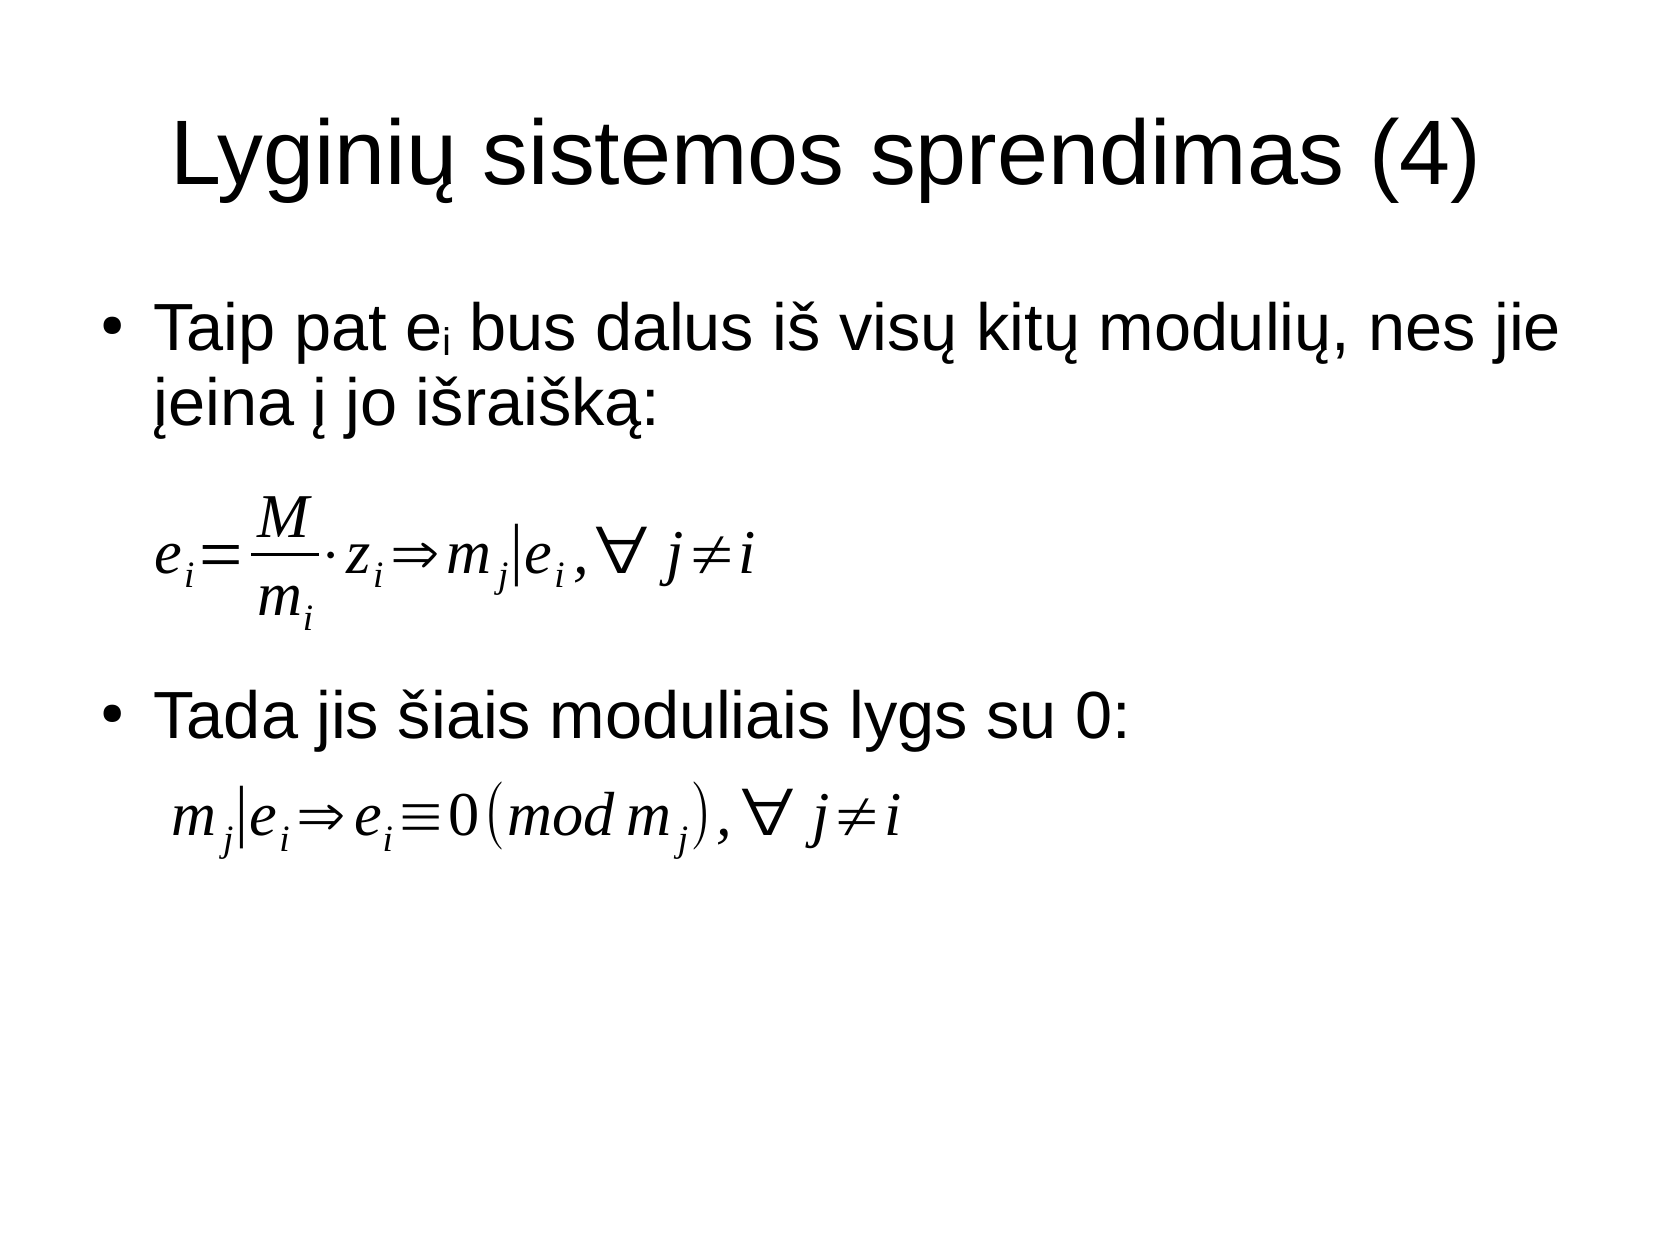

# Lyginių sistemos sprendimas (4)
Taip pat ei bus dalus iš visų kitų modulių, nes jie įeina į jo išraišką:
Tada jis šiais moduliais lygs su 0: